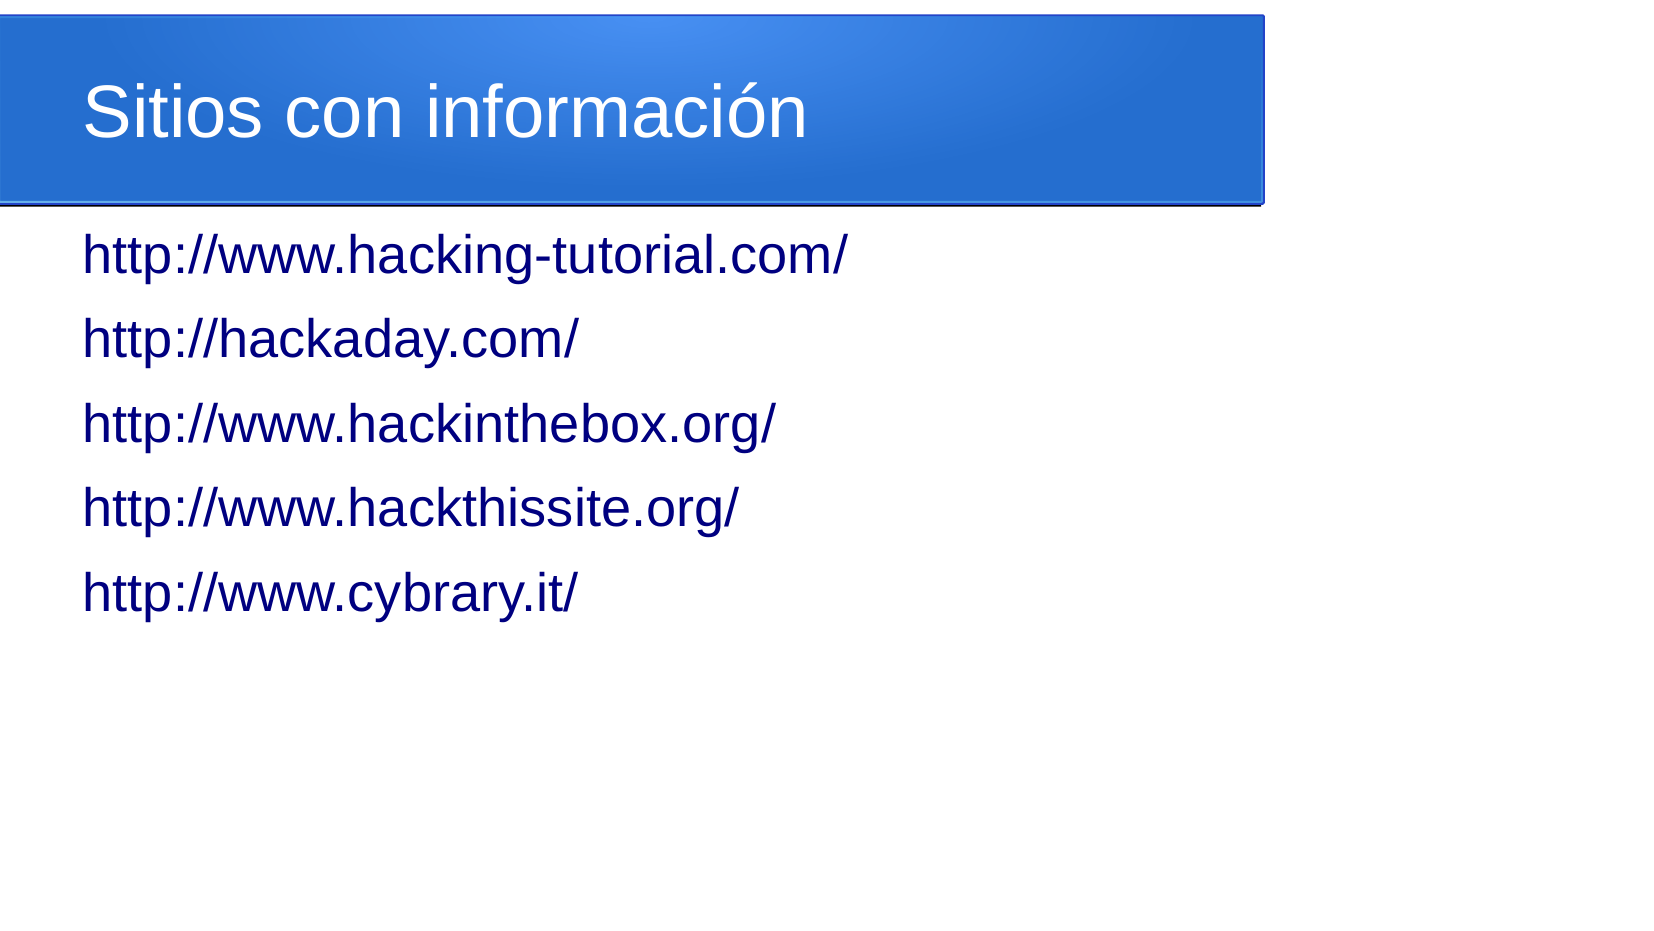

# Sitios con información
http://www.hacking-tutorial.com/
http://hackaday.com/
http://www.hackinthebox.org/
http://www.hackthissite.org/
http://www.cybrary.it/